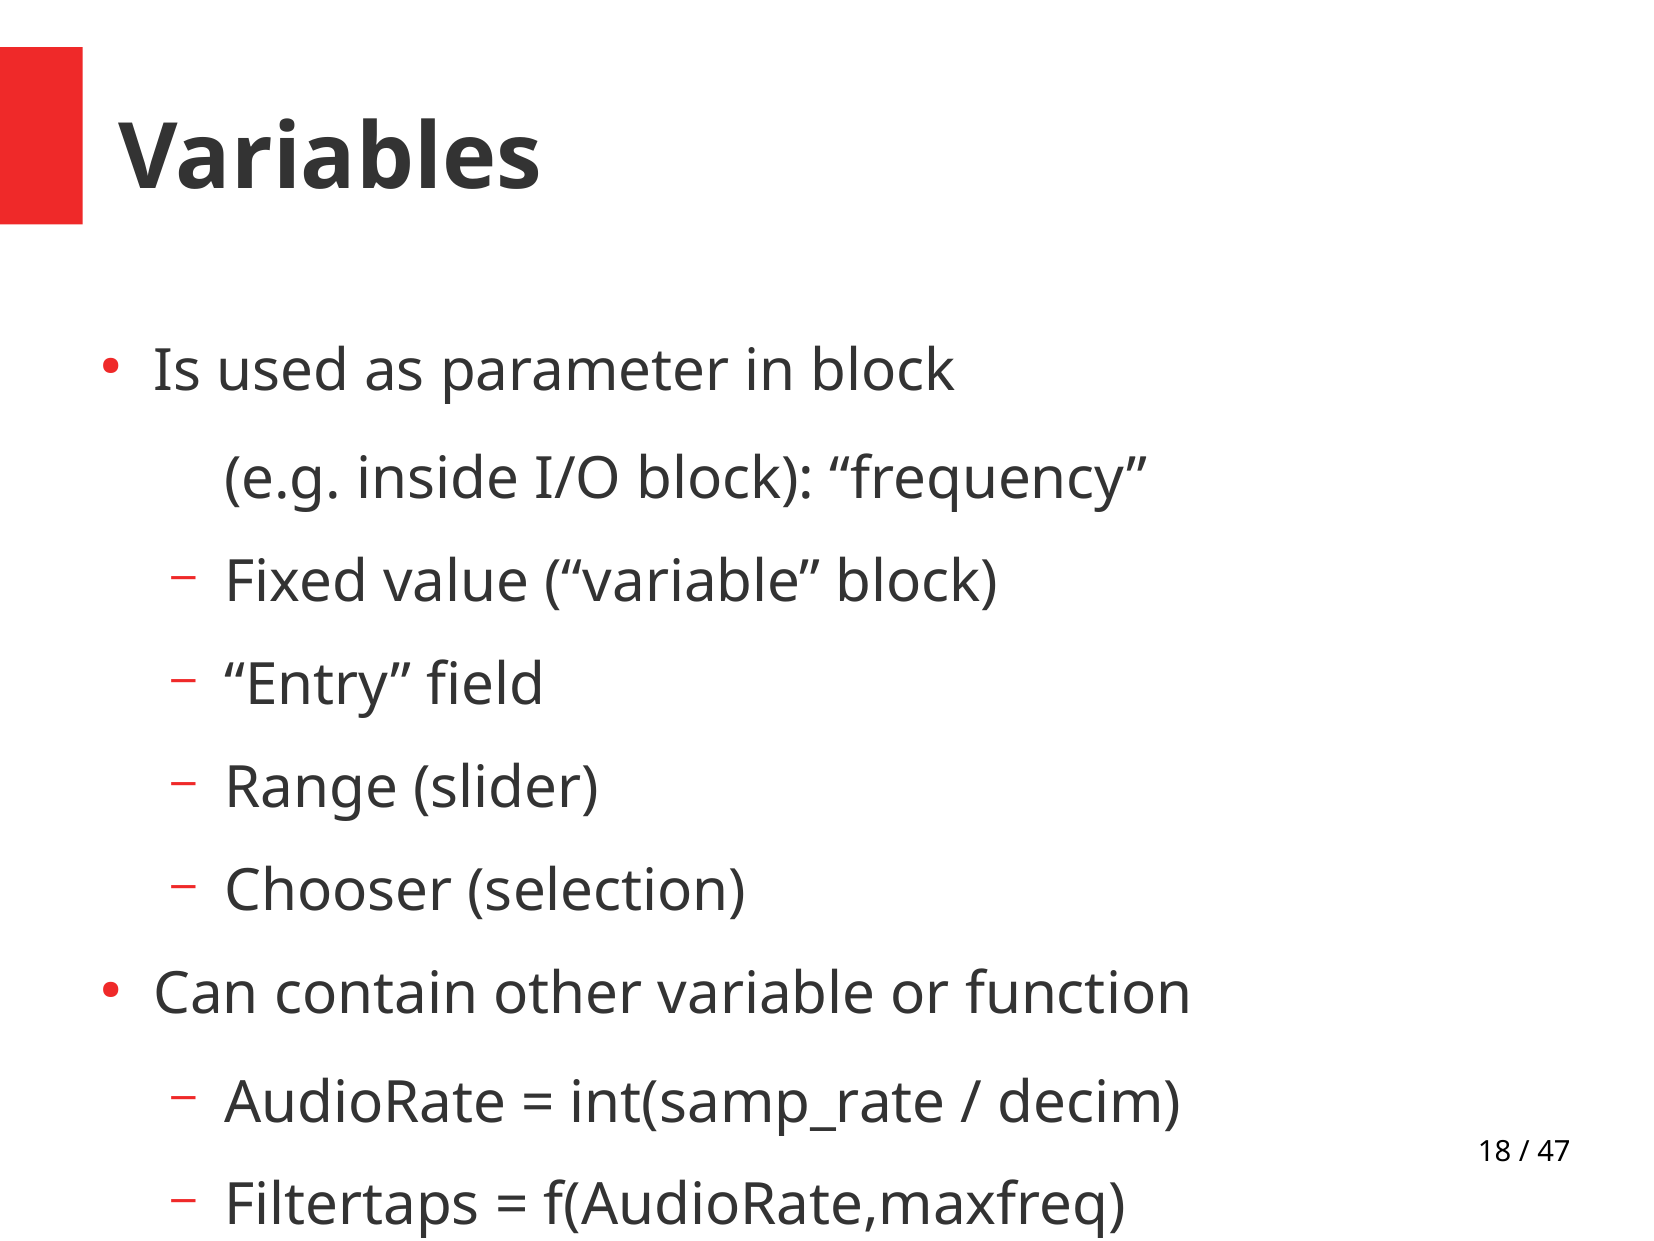

# Variables
Is used as parameter in block
(e.g. inside I/O block): “frequency”
Fixed value (“variable” block)
“Entry” field
Range (slider)
Chooser (selection)
Can contain other variable or function
AudioRate = int(samp_rate / decim)
Filtertaps = f(AudioRate,maxfreq)
18